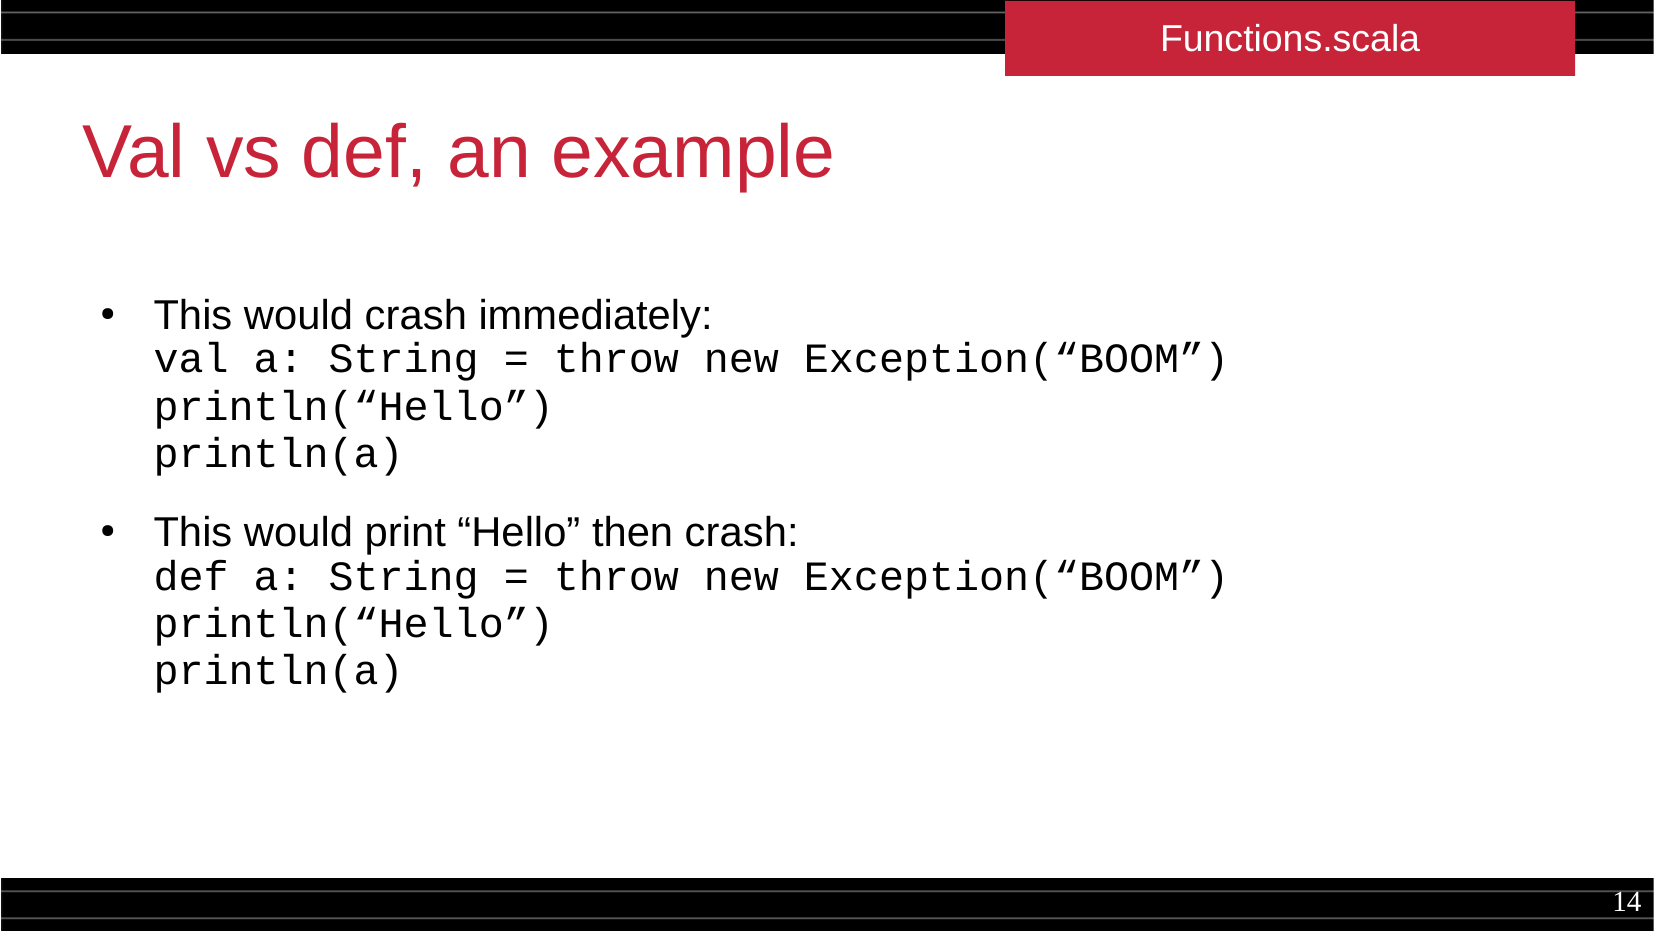

Functions.scala
# Val vs def, an example
This would crash immediately:
val a: String = throw new Exception(“BOOM”)
println(“Hello”)
println(a)
This would print “Hello” then crash:
def a: String = throw new Exception(“BOOM”)
println(“Hello”)
println(a)